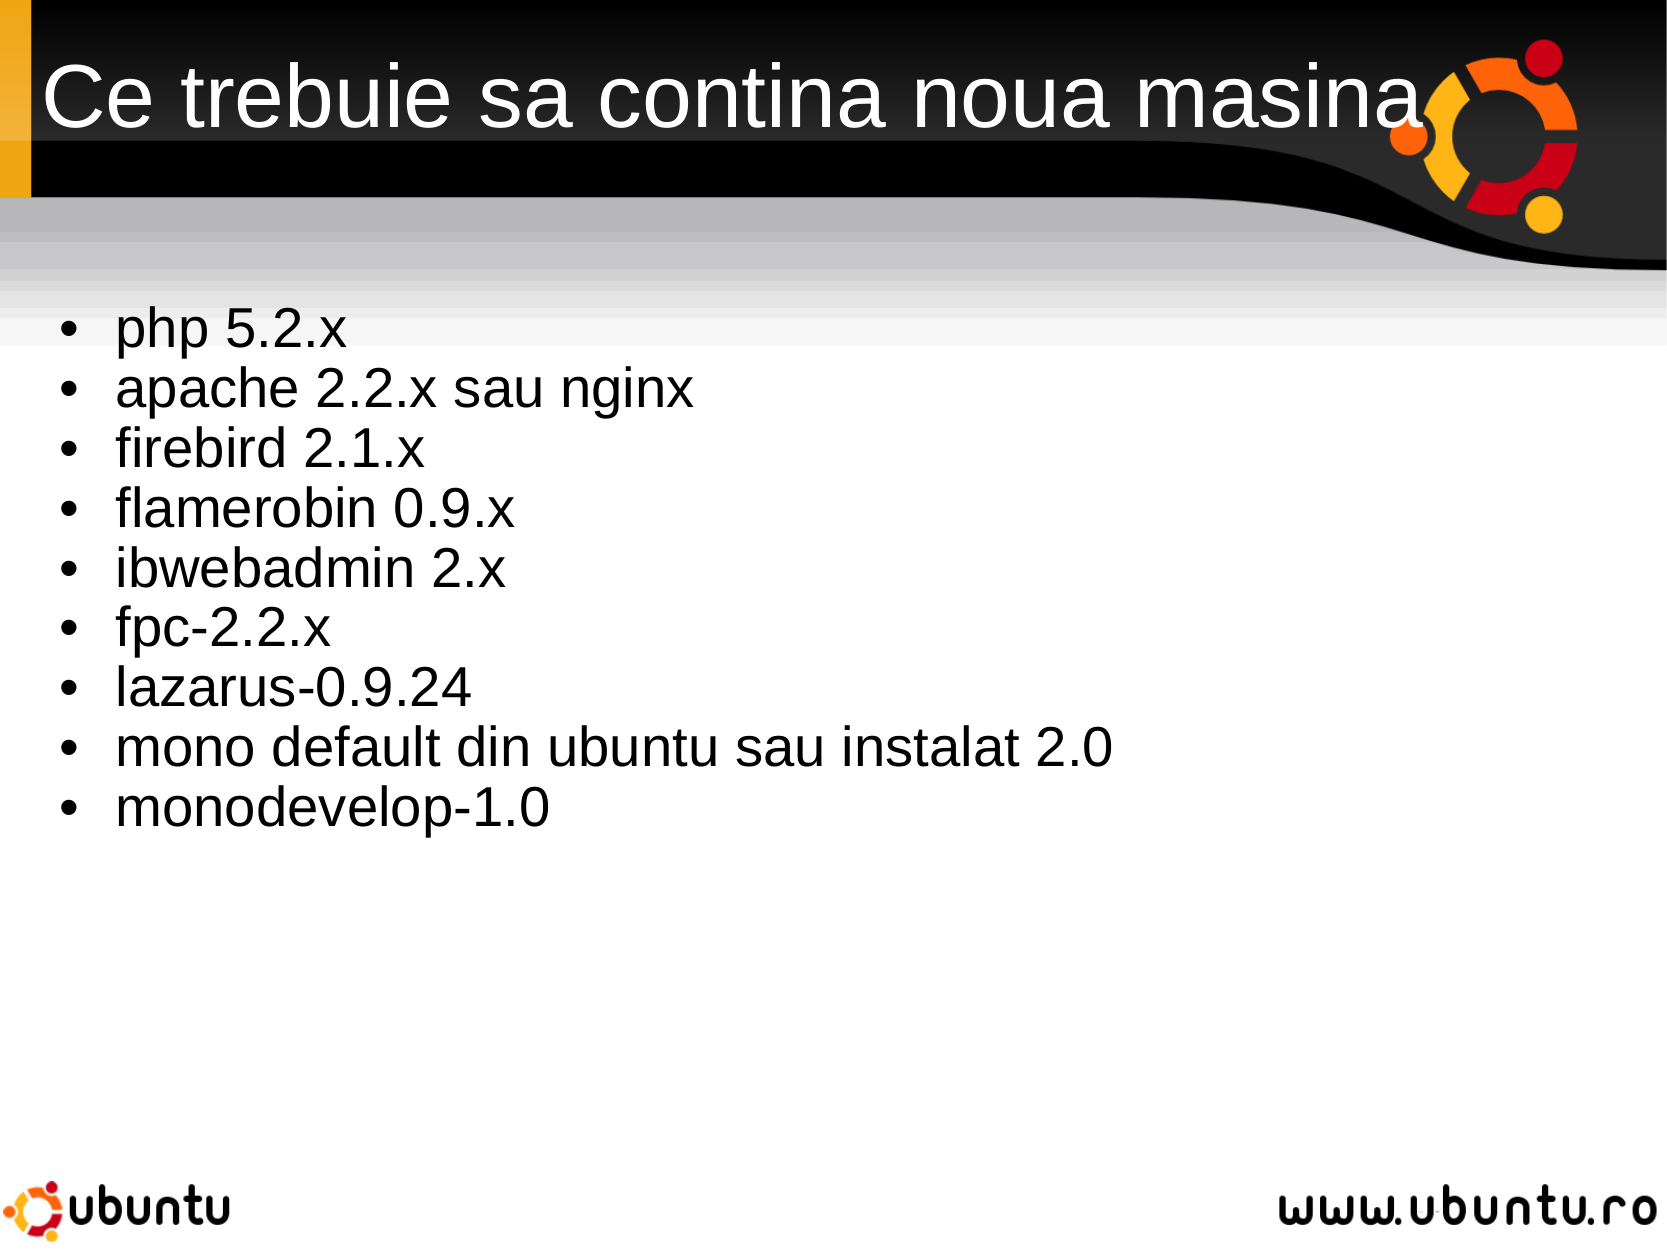

# Ce trebuie sa contina noua masina
php 5.2.x
apache 2.2.x sau nginx
firebird 2.1.x
flamerobin 0.9.x
ibwebadmin 2.x
fpc-2.2.x
lazarus-0.9.24
mono default din ubuntu sau instalat 2.0
monodevelop-1.0